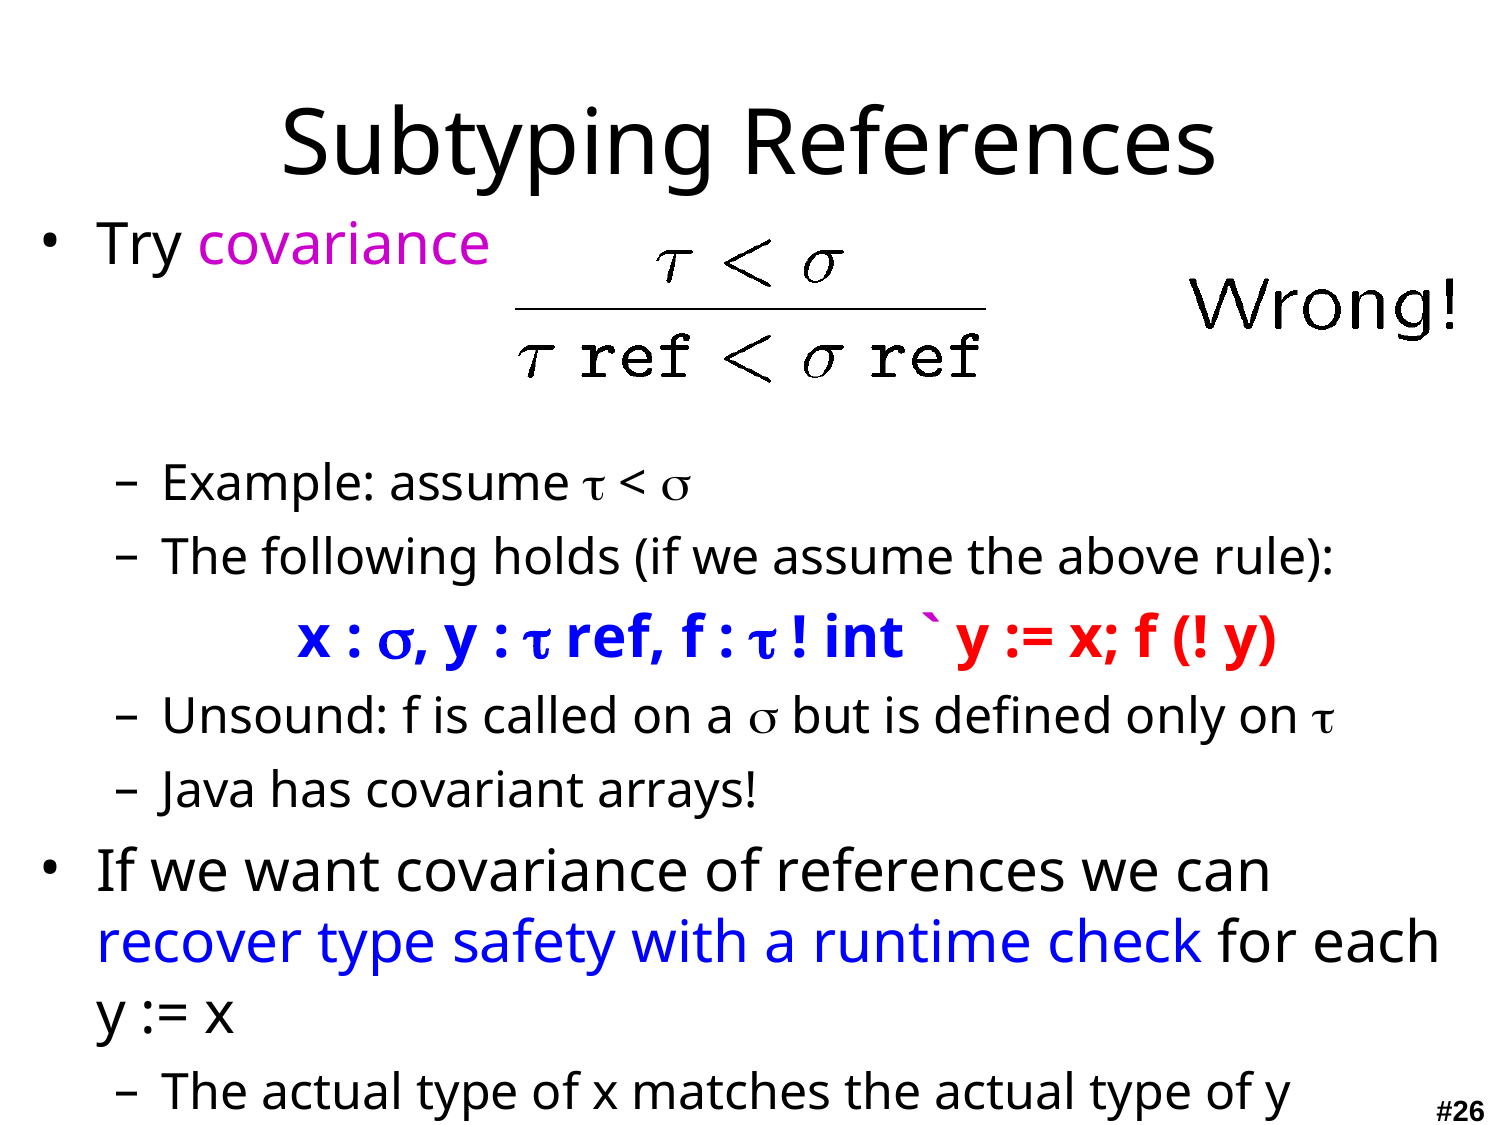

# Subtyping References
Try covariance
Example: assume  < 
The following holds (if we assume the above rule):
x : , y :  ref, f :  ! int ` y := x; f (! y)
Unsound: f is called on a  but is defined only on 
Java has covariant arrays!
If we want covariance of references we can recover type safety with a runtime check for each y := x
The actual type of x matches the actual type of y
But this is generally considered a bad design
26